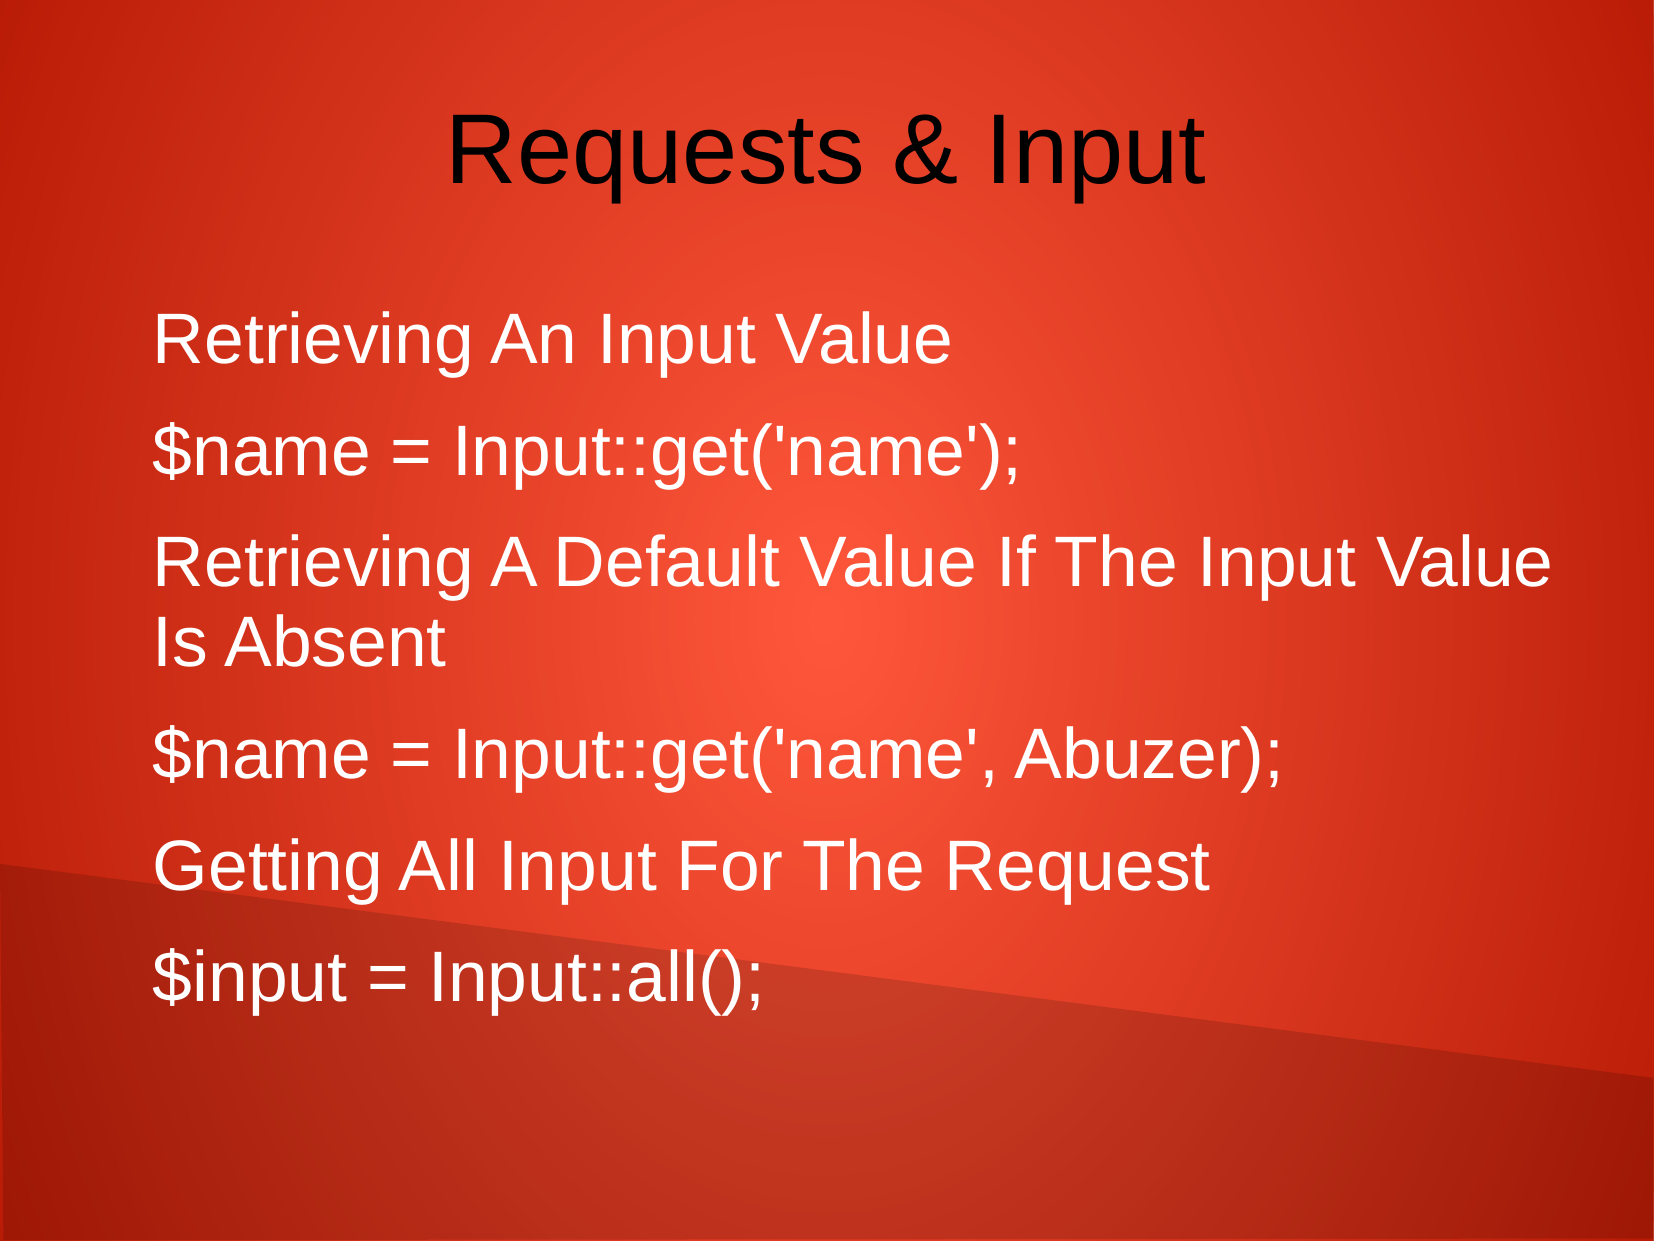

# Requests & Input
Retrieving An Input Value
$name = Input::get('name');
Retrieving A Default Value If The Input Value Is Absent
$name = Input::get('name', Abuzer);
Getting All Input For The Request
$input = Input::all();